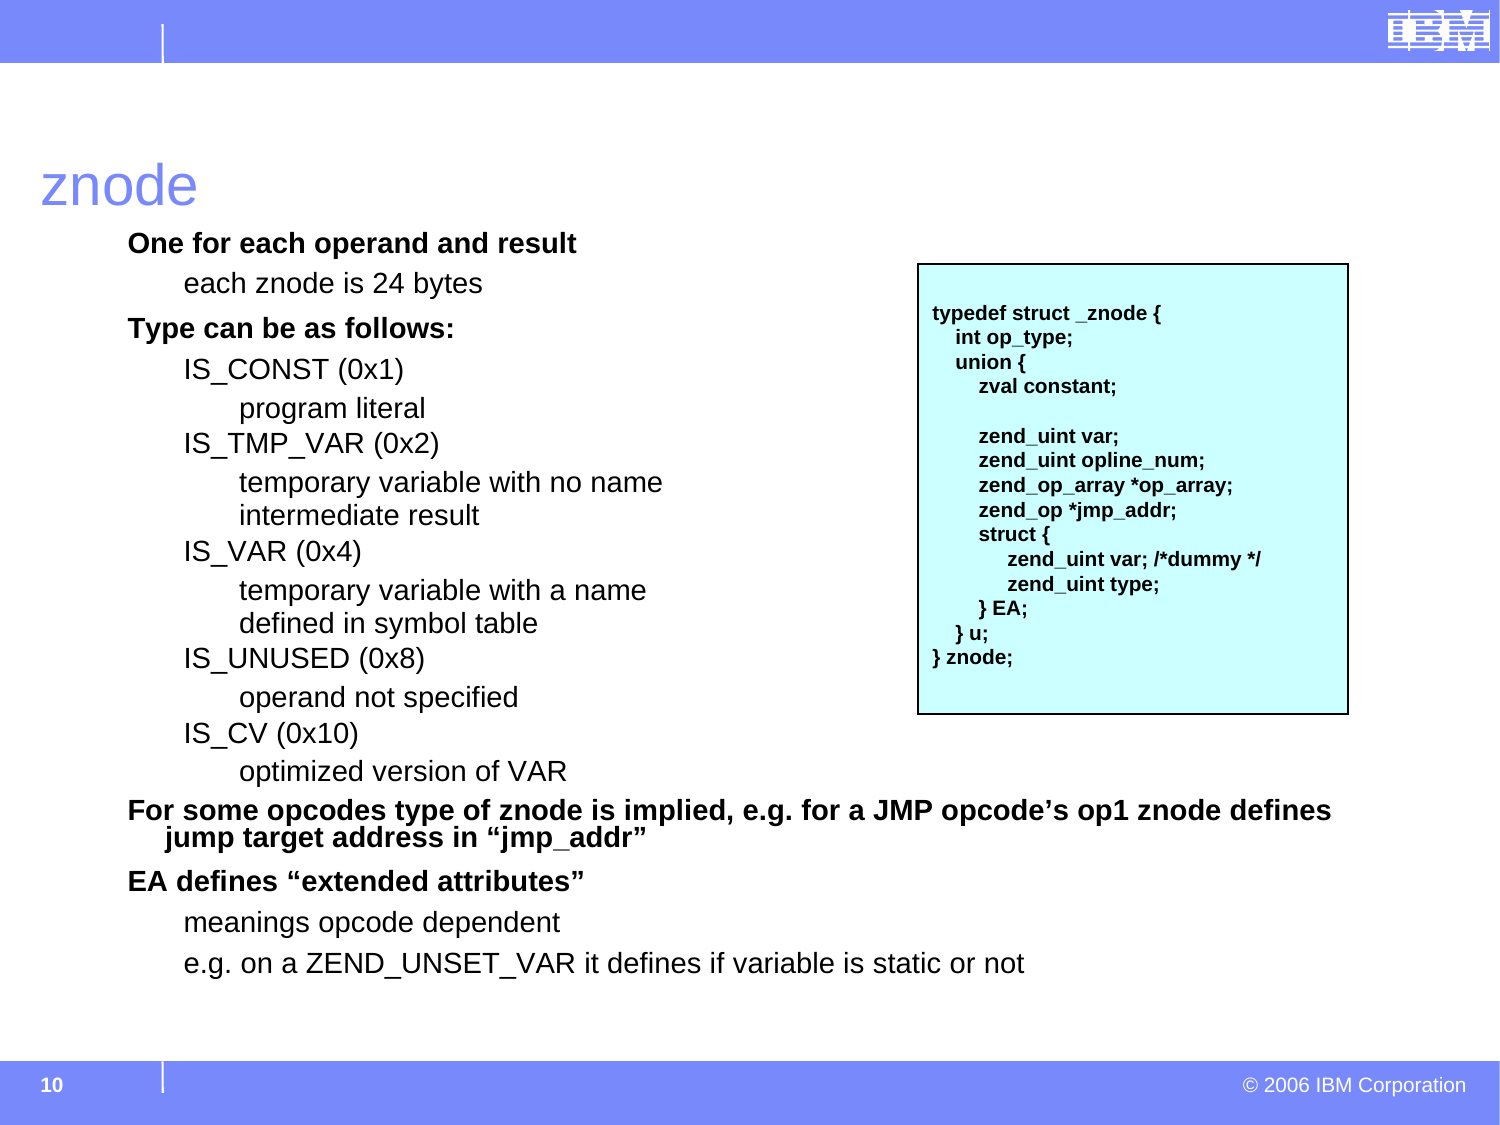

# znode
One for each operand and result
each znode is 24 bytes
Type can be as follows:
IS_CONST (0x1)‏
program literal
IS_TMP_VAR (0x2)‏
temporary variable with no name
intermediate result
IS_VAR (0x4)‏
temporary variable with a name
defined in symbol table
IS_UNUSED (0x8)‏
operand not specified
IS_CV (0x10)‏
optimized version of VAR
For some opcodes type of znode is implied, e.g. for a JMP opcode’s op1 znode defines jump target address in “jmp_addr”
EA defines “extended attributes”
meanings opcode dependent
e.g. on a ZEND_UNSET_VAR it defines if variable is static or not
typedef struct _znode {
 int op_type;
 union {
 zval constant;
 zend_uint var;
 zend_uint opline_num;
 zend_op_array *op_array;
 zend_op *jmp_addr;
 struct {
 zend_uint var; /*dummy */
 zend_uint type;
 } EA;
 } u;
} znode;
10